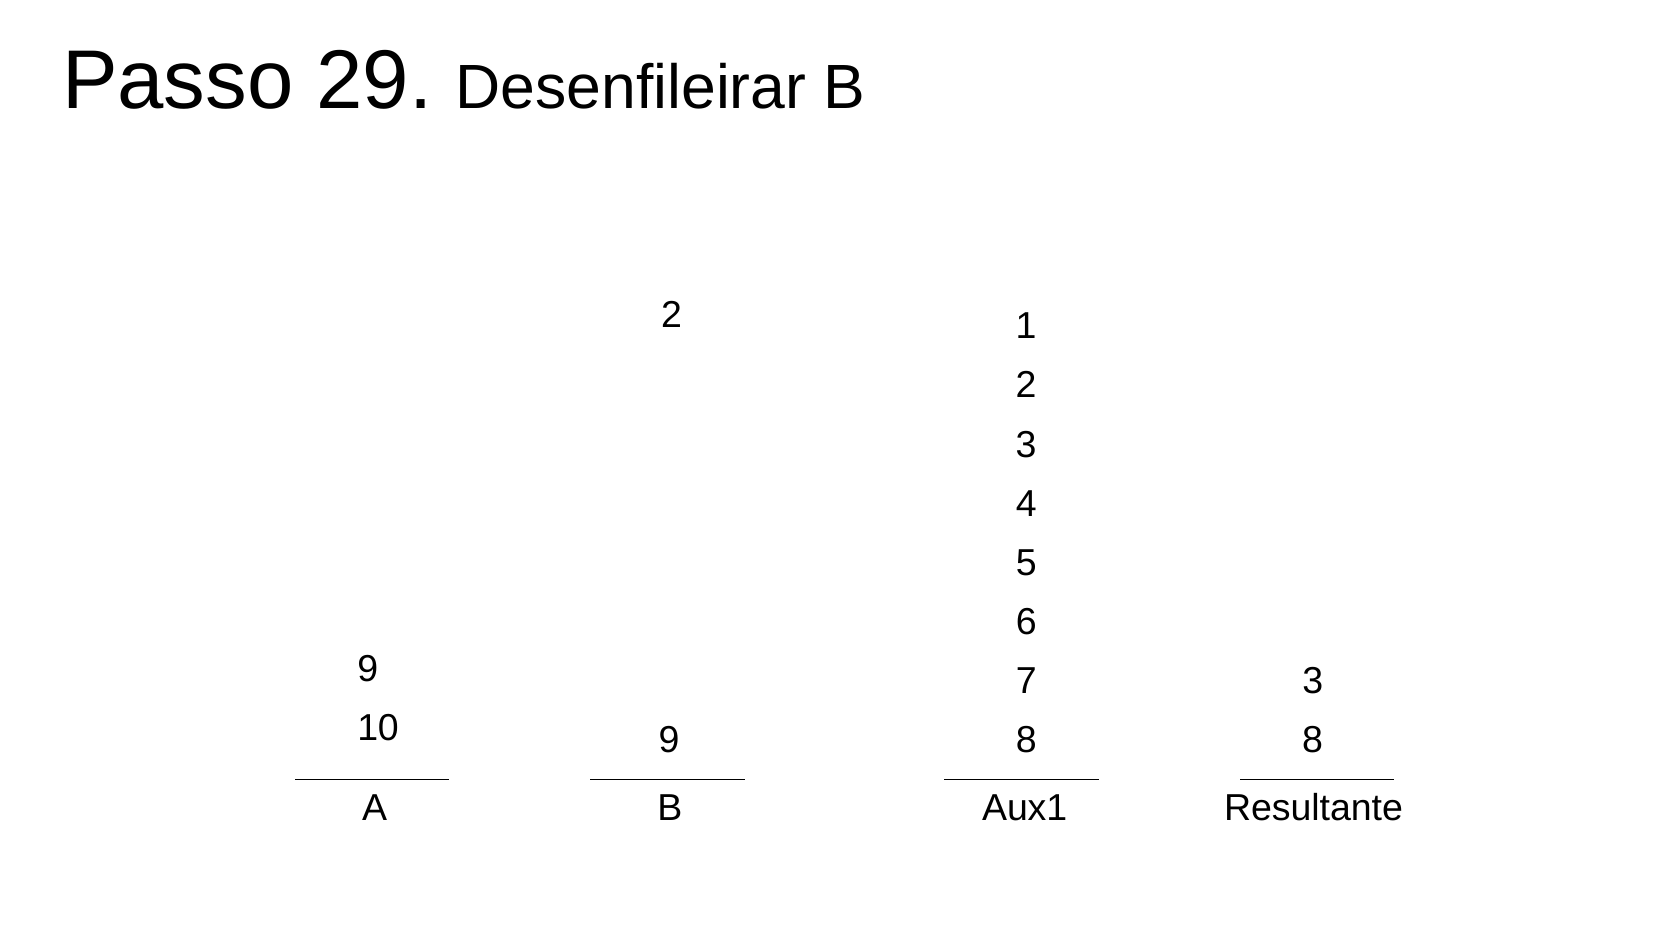

Passo 29. Desenfileirar B
2
1
2
3
4
5
6
9
7
3
10
9
8
8
A
B
Aux1
Resultante